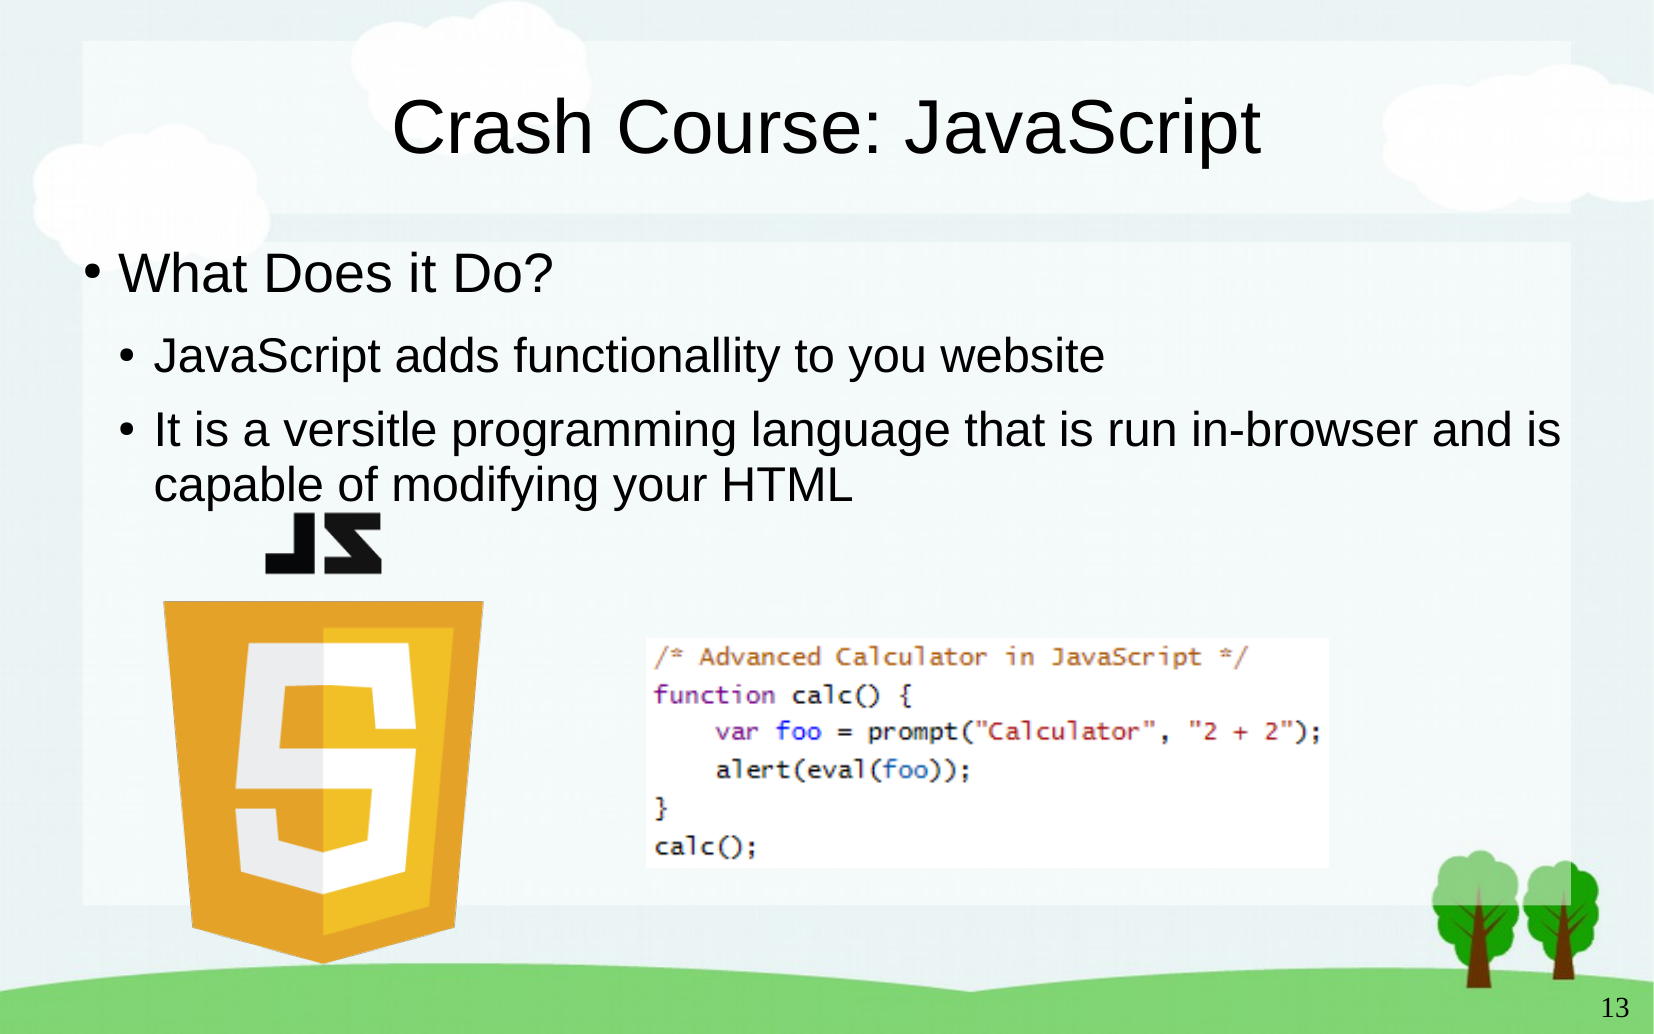

# Crash Course: JavaScript
What Does it Do?
JavaScript adds functionallity to you website
It is a versitle programming language that is run in-browser and is capable of modifying your HTML
13